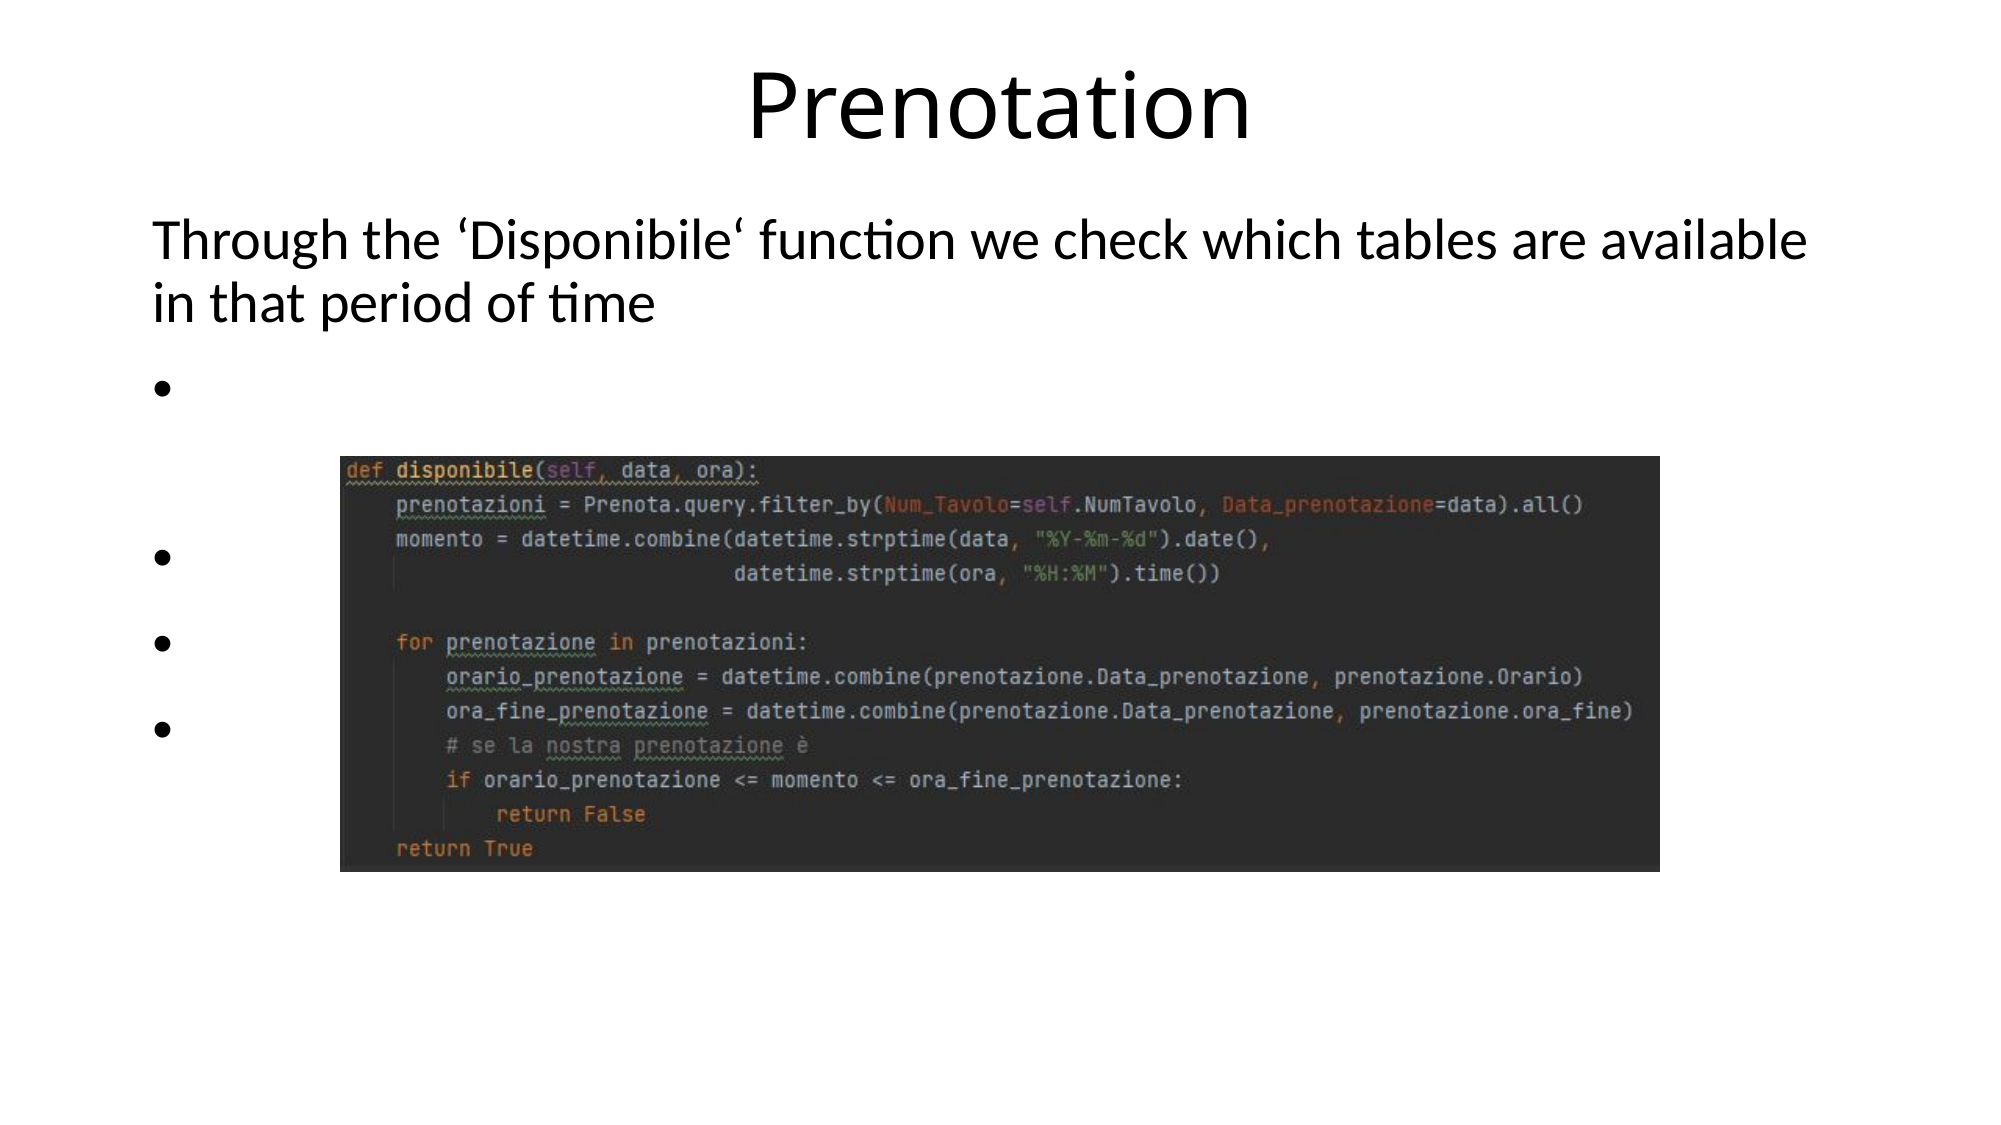

# Prenotation
Through the ‘Disponibile‘ function we check which tables are available in that period of time